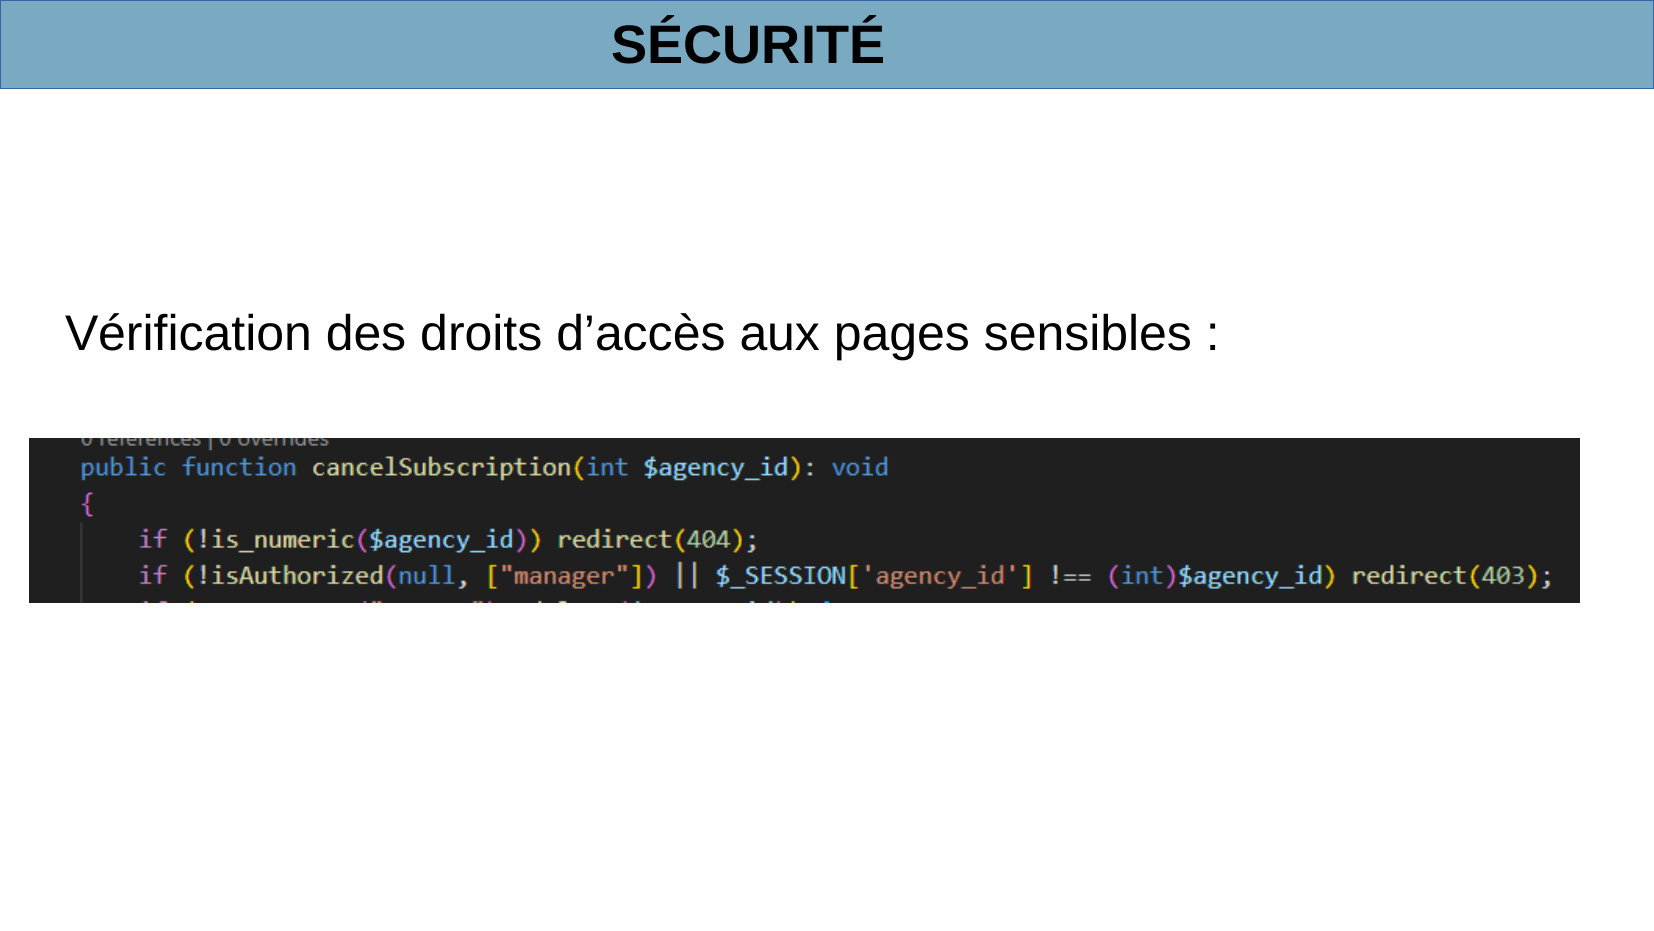

SÉCURITÉ
# Vérification des droits d’accès aux pages sensibles :